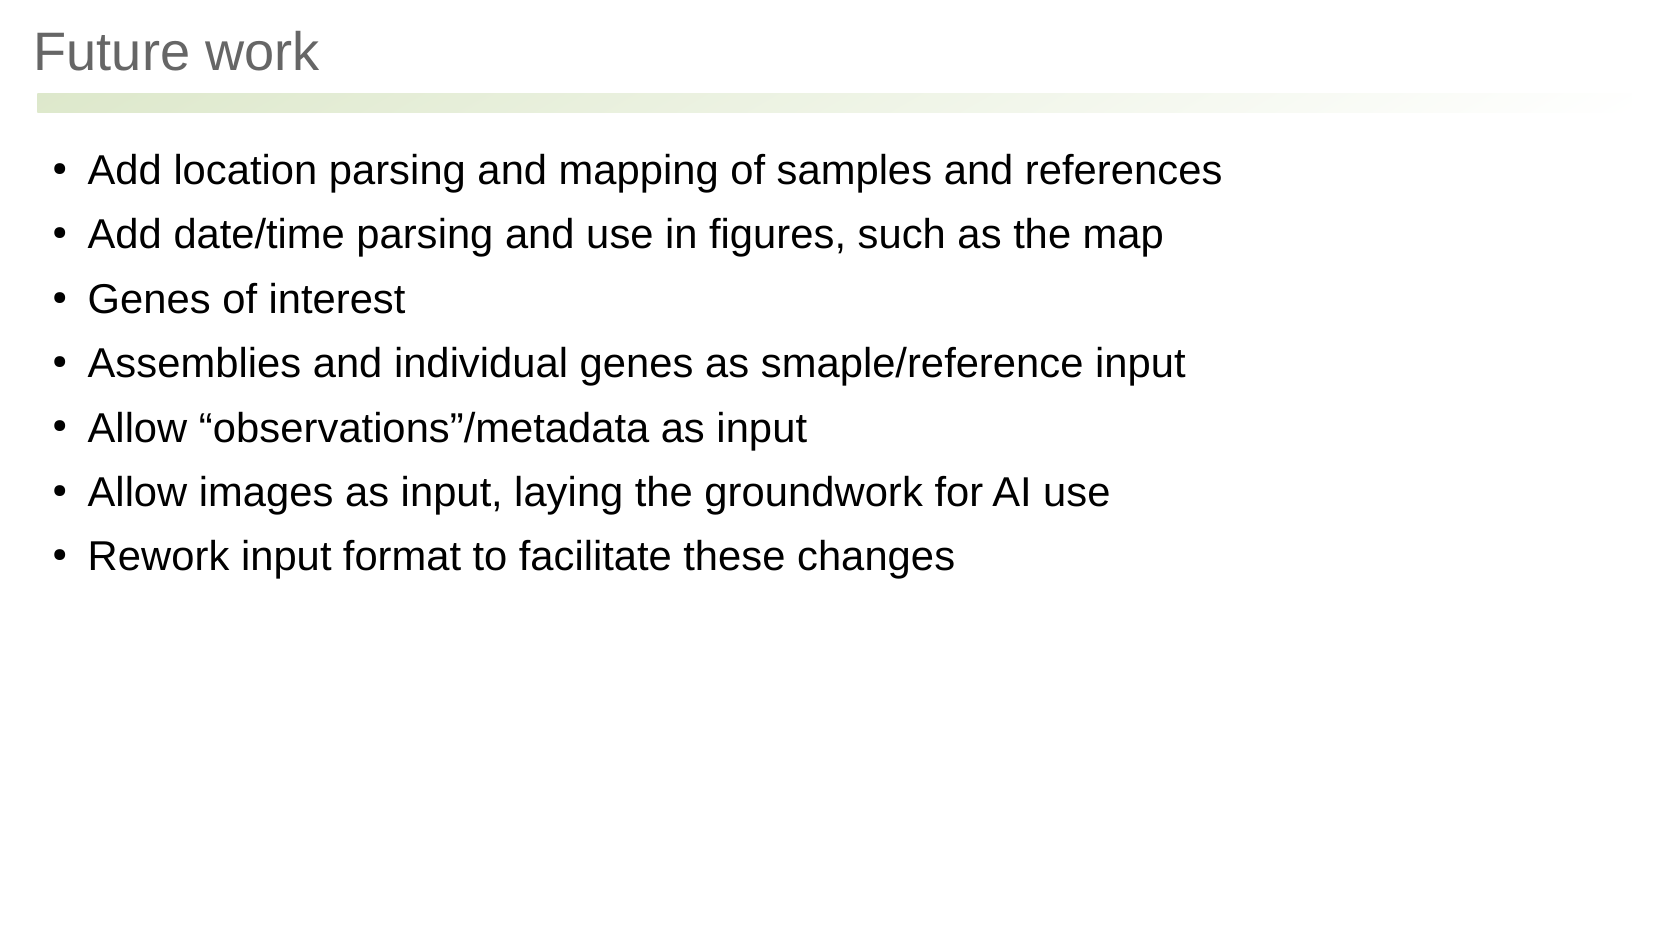

Future work
Add location parsing and mapping of samples and references
Add date/time parsing and use in figures, such as the map
Genes of interest
Assemblies and individual genes as smaple/reference input
Allow “observations”/metadata as input
Allow images as input, laying the groundwork for AI use
Rework input format to facilitate these changes